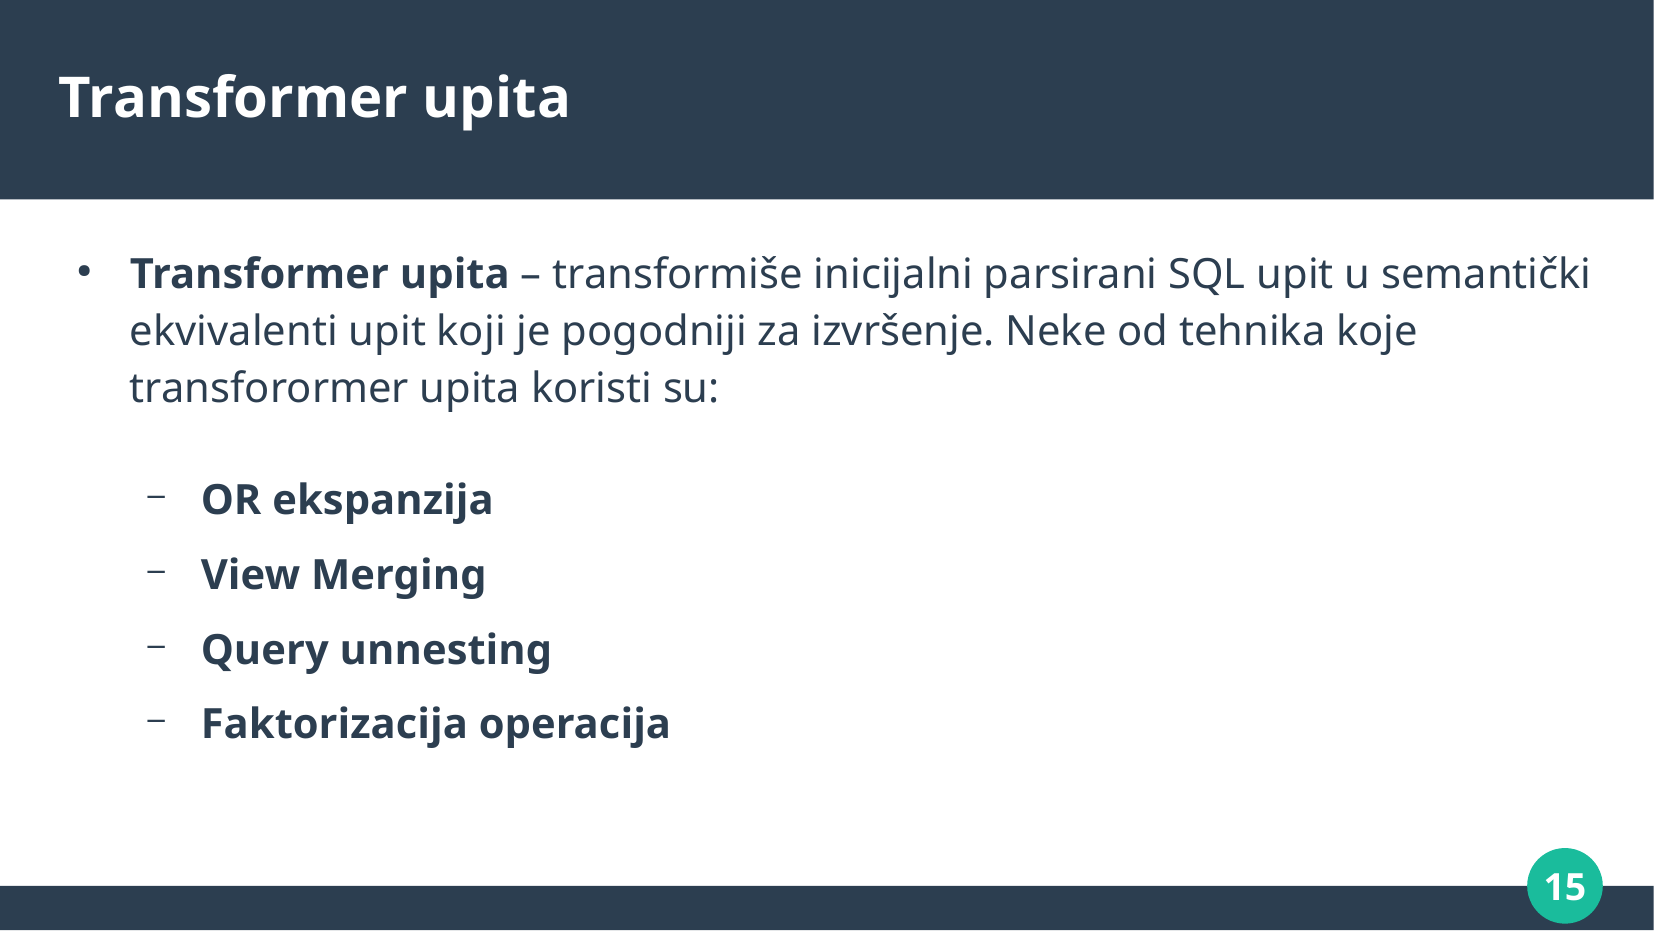

# Transformer upita
Transformer upita – transformiše inicijalni parsirani SQL upit u semantički ekvivalenti upit koji je pogodniji za izvršenje. Neke od tehnika koje transforormer upita koristi su:
OR ekspanzija
View Merging
Query unnesting
Faktorizacija operacija